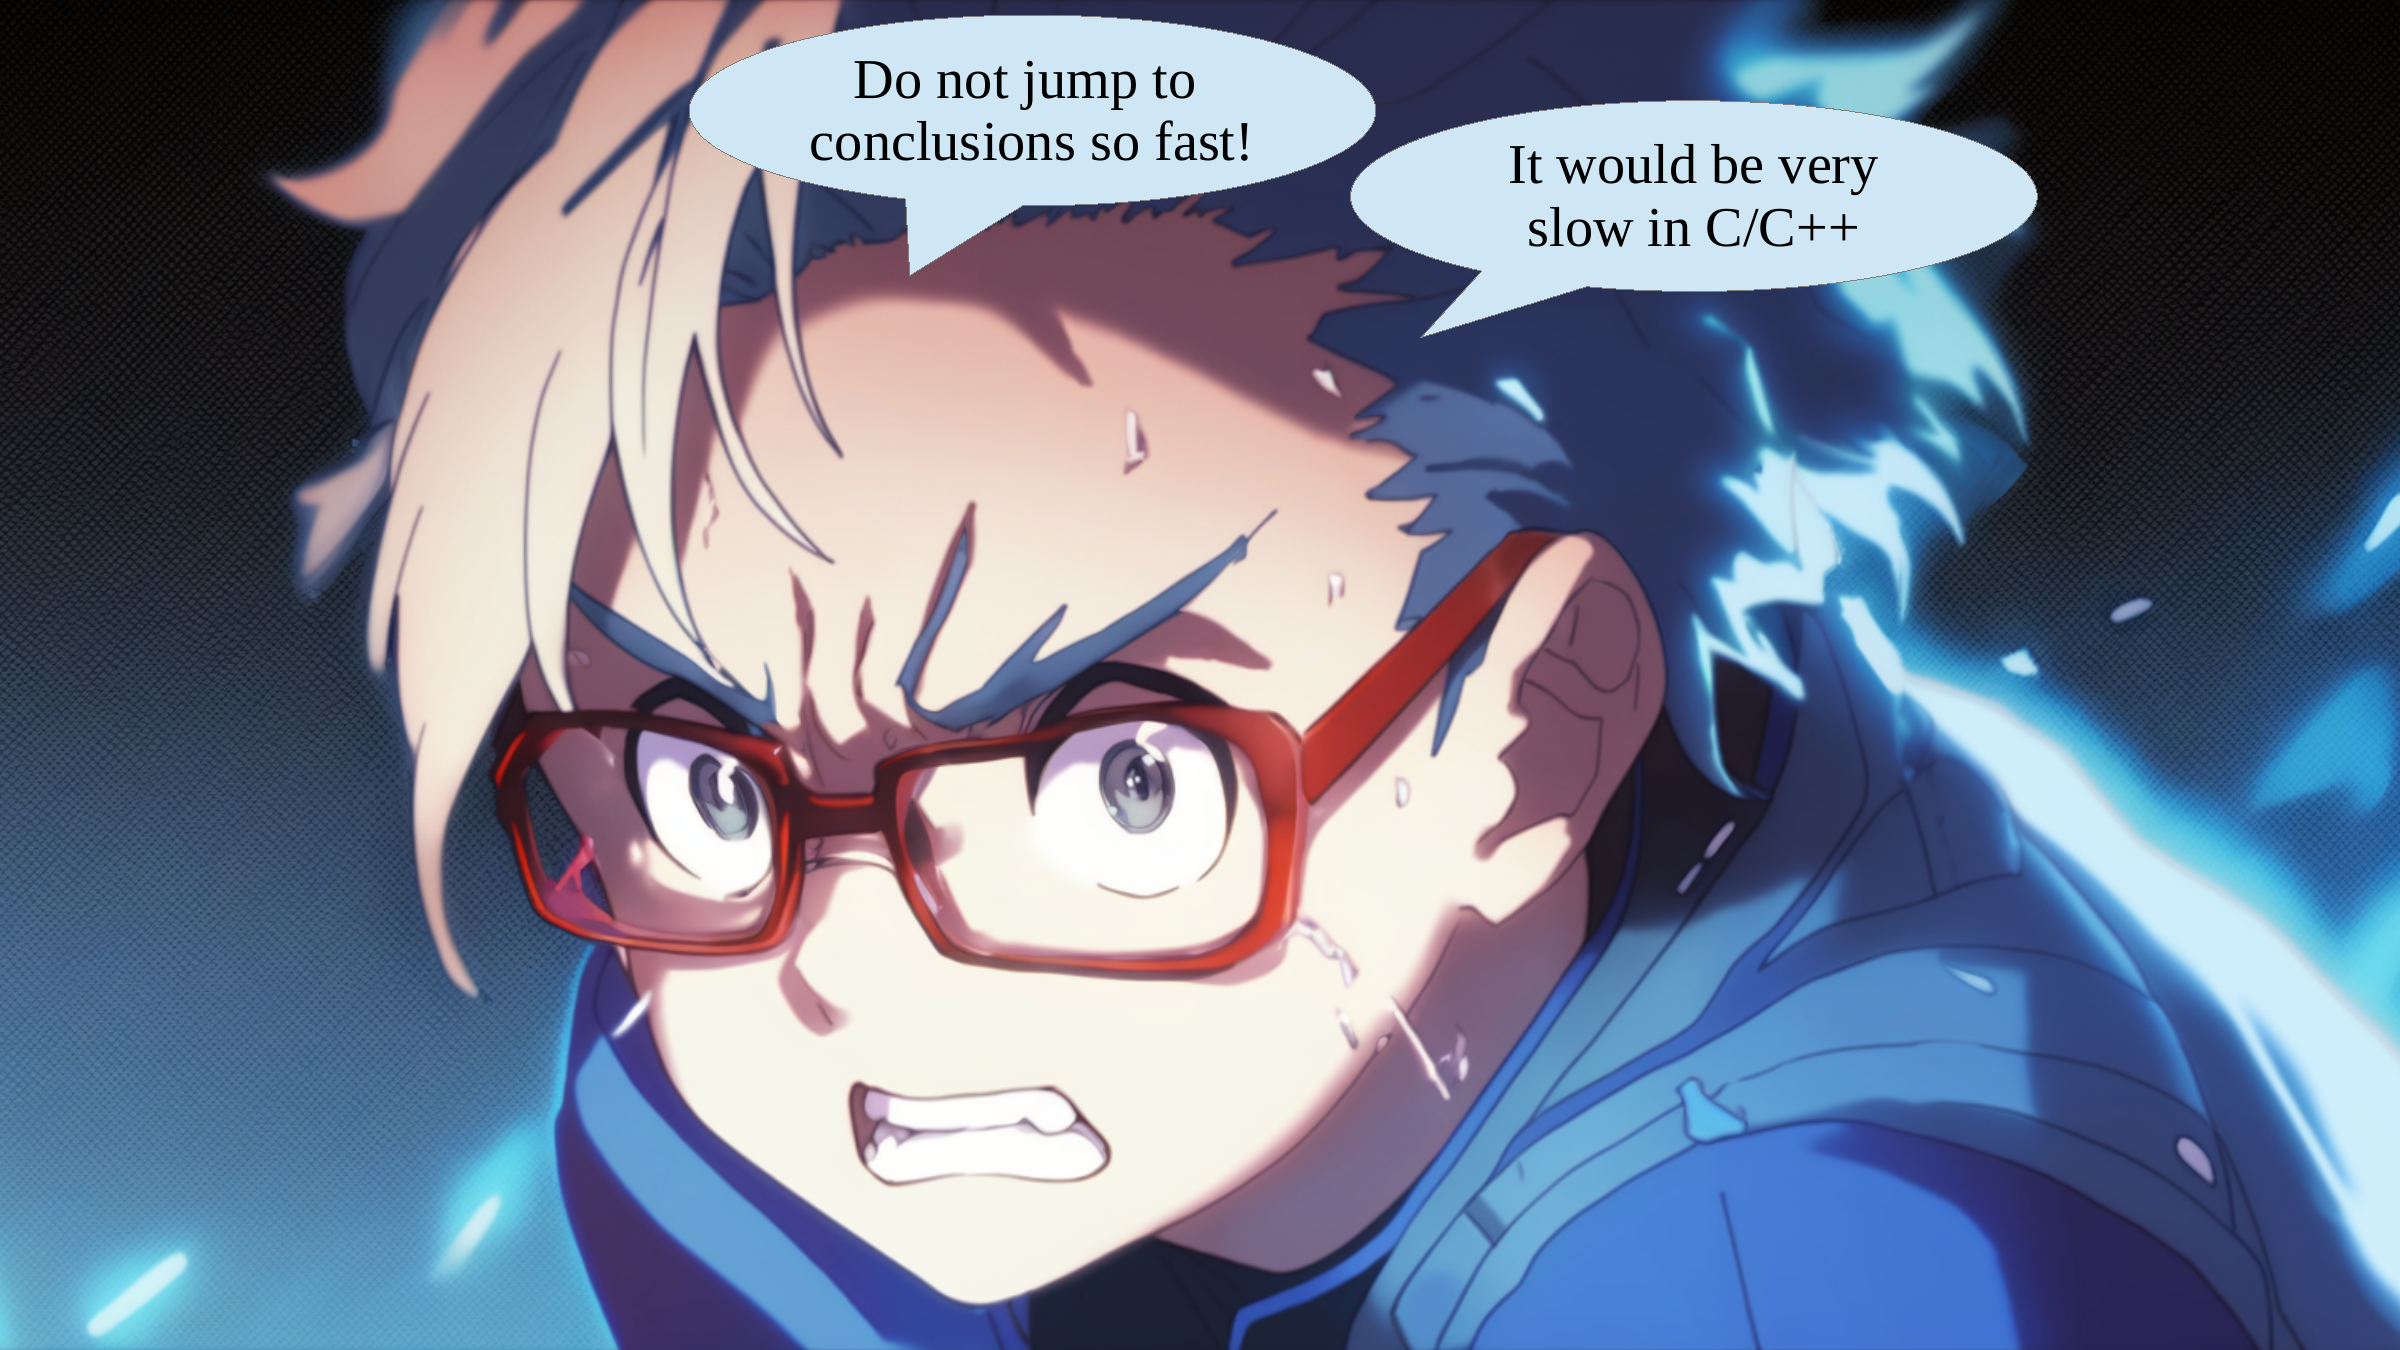

Do not jump to
conclusions so fast!
It would be very
slow in C/C++